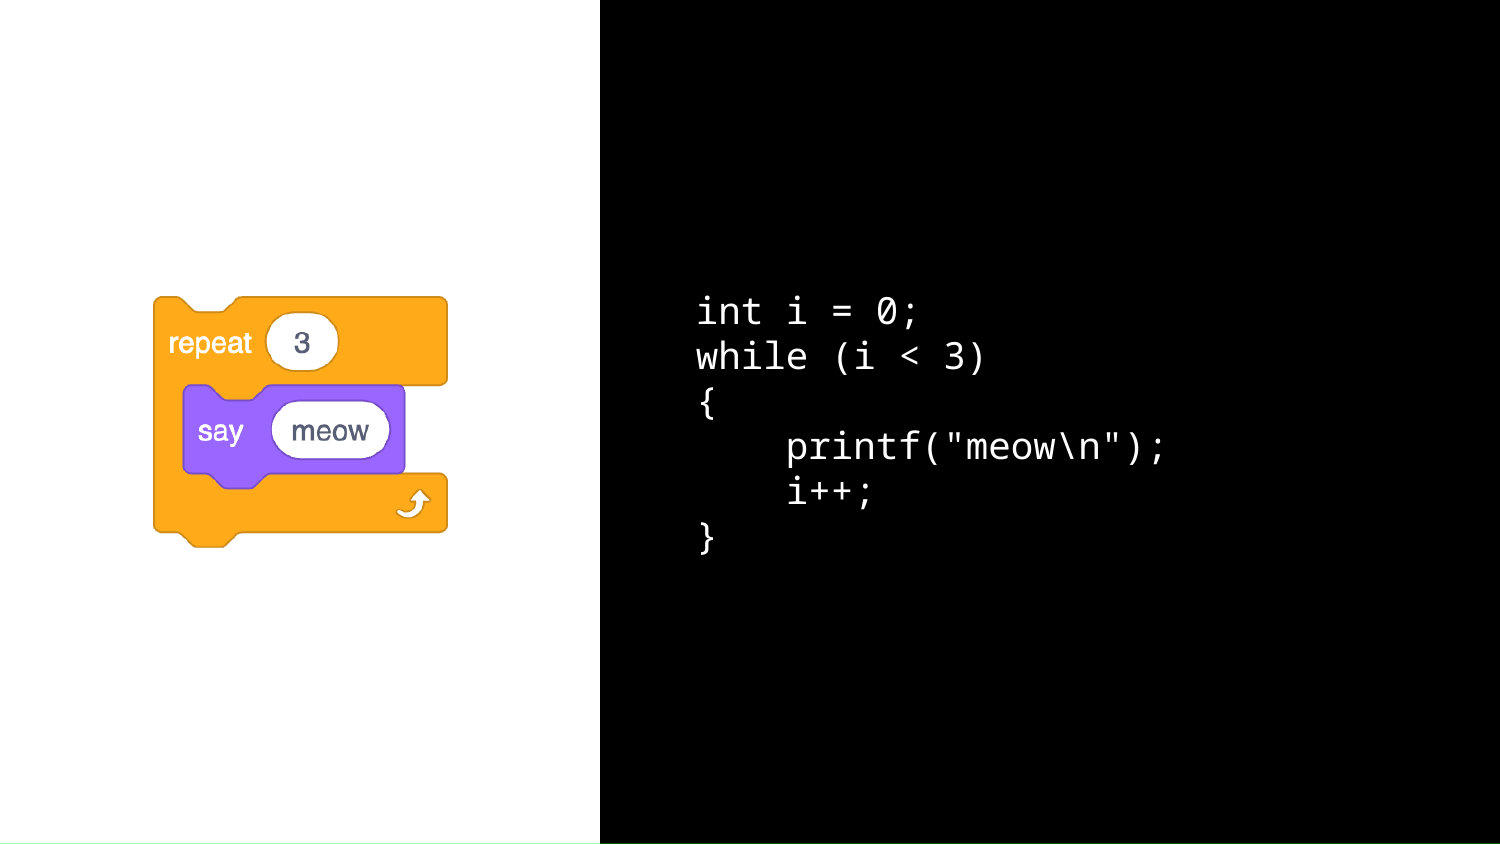

int i = 0;
while (i < 3)
{
 printf("meow\n");
 i++;
}